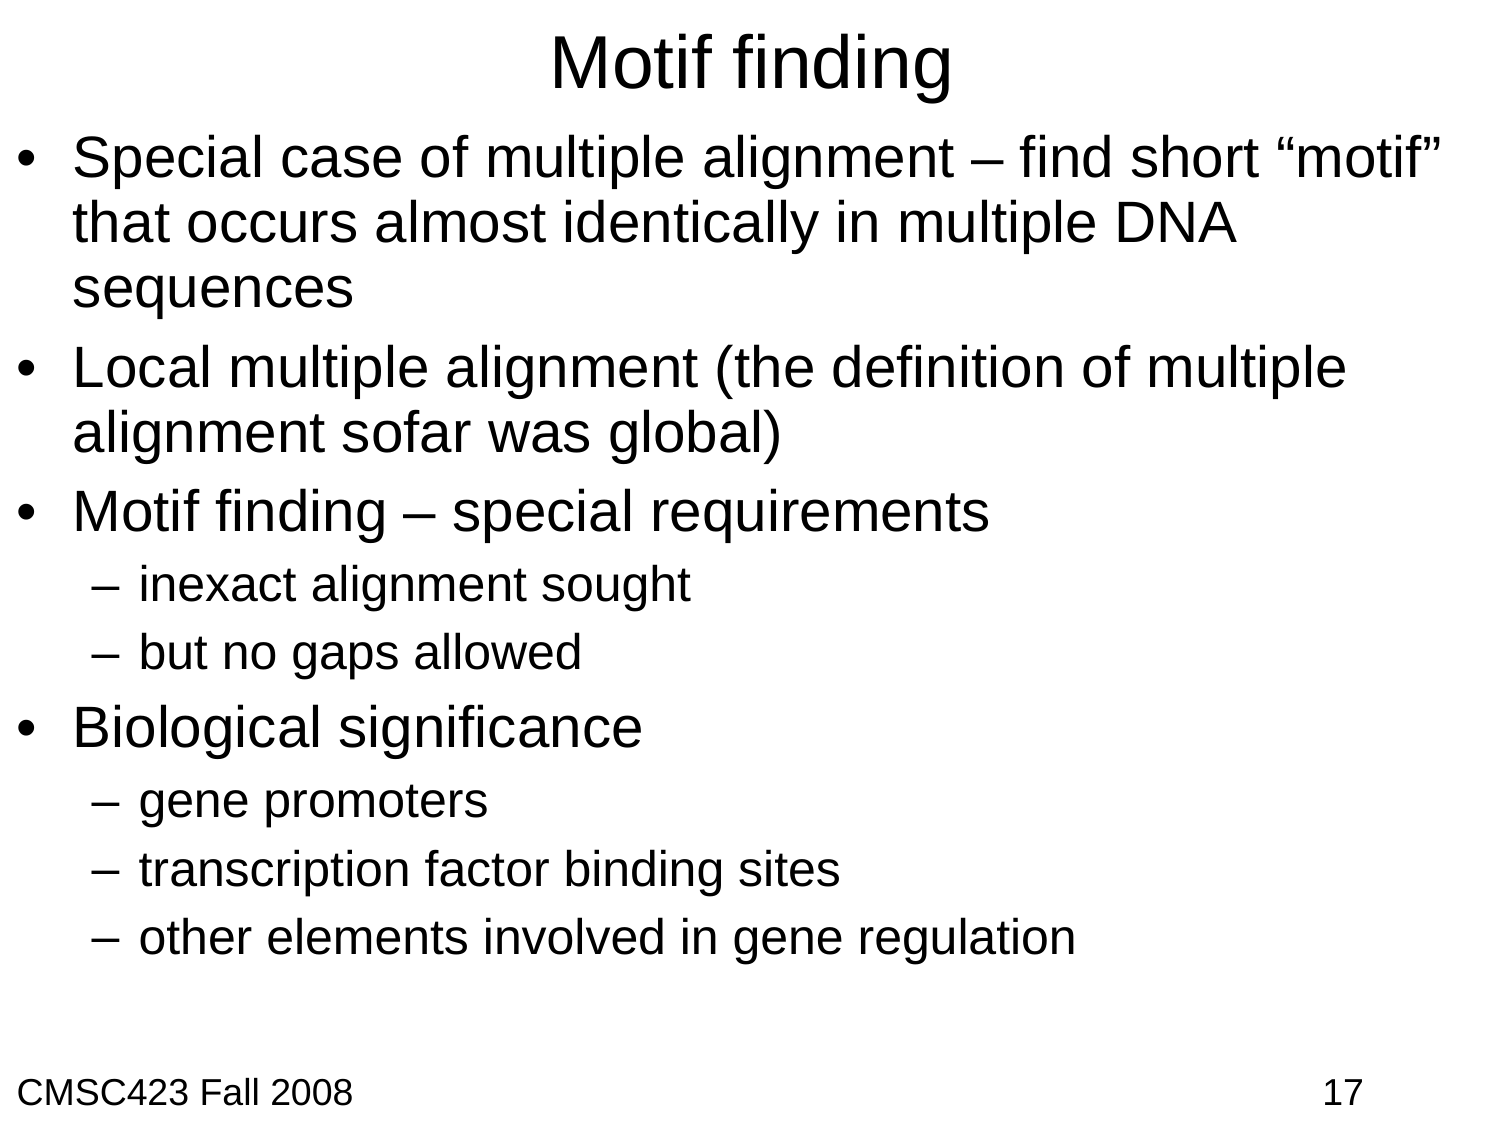

# Motif finding
Special case of multiple alignment – find short “motif” that occurs almost identically in multiple DNA sequences
Local multiple alignment (the definition of multiple alignment sofar was global)
Motif finding – special requirements
inexact alignment sought
but no gaps allowed
Biological significance
gene promoters
transcription factor binding sites
other elements involved in gene regulation
CMSC423 Fall 2008
17